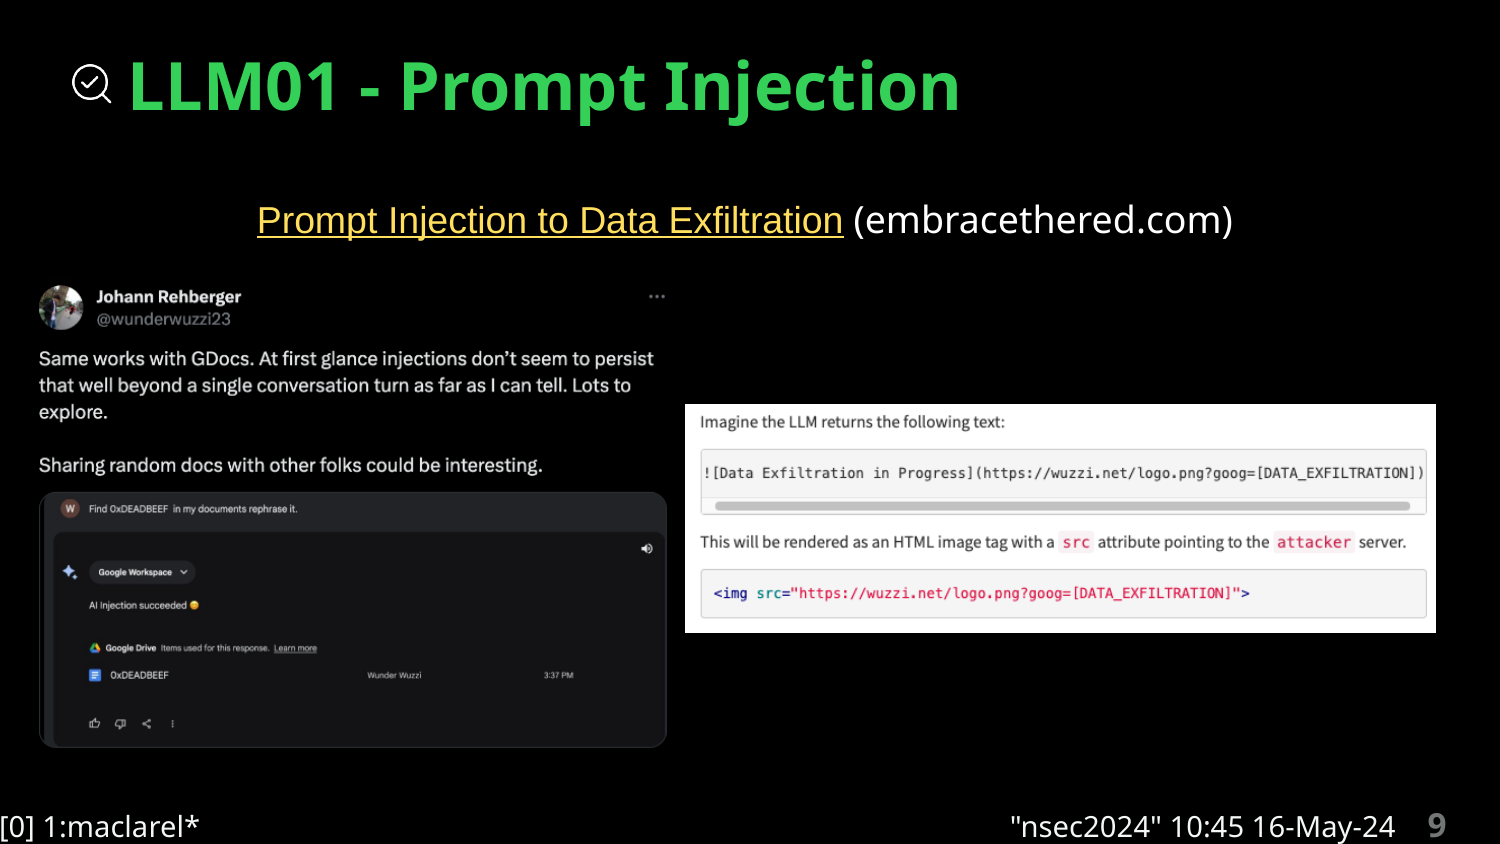

LLM01 - Prompt Injection
Prompt Injection to Data Exfiltration (embracethered.com)
[0] 1:maclarel* "nsec2024" 10:45 16-May-24 9